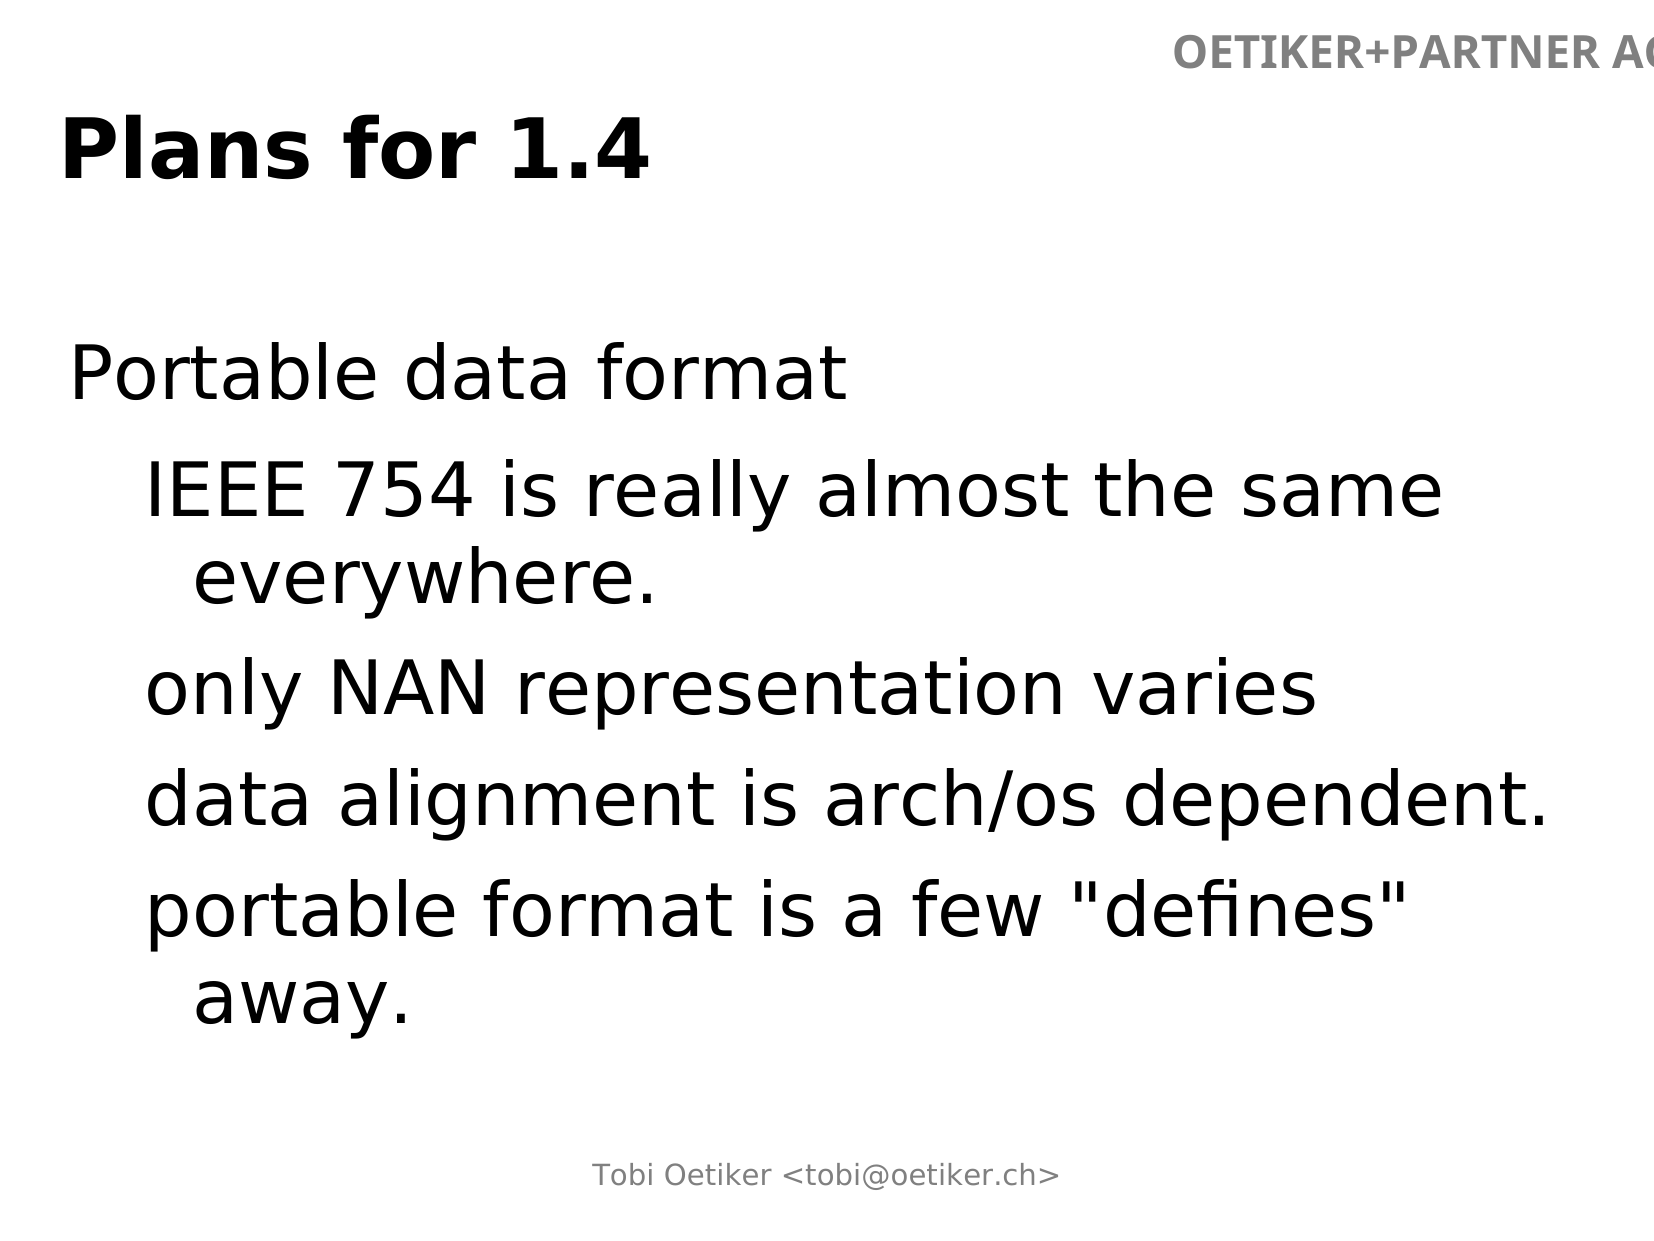

# Plans for 1.4
Portable data format
IEEE 754 is really almost the same
everywhere.
only NAN representation varies
data alignment is arch/os dependent.
portable format is a few "defines" away.